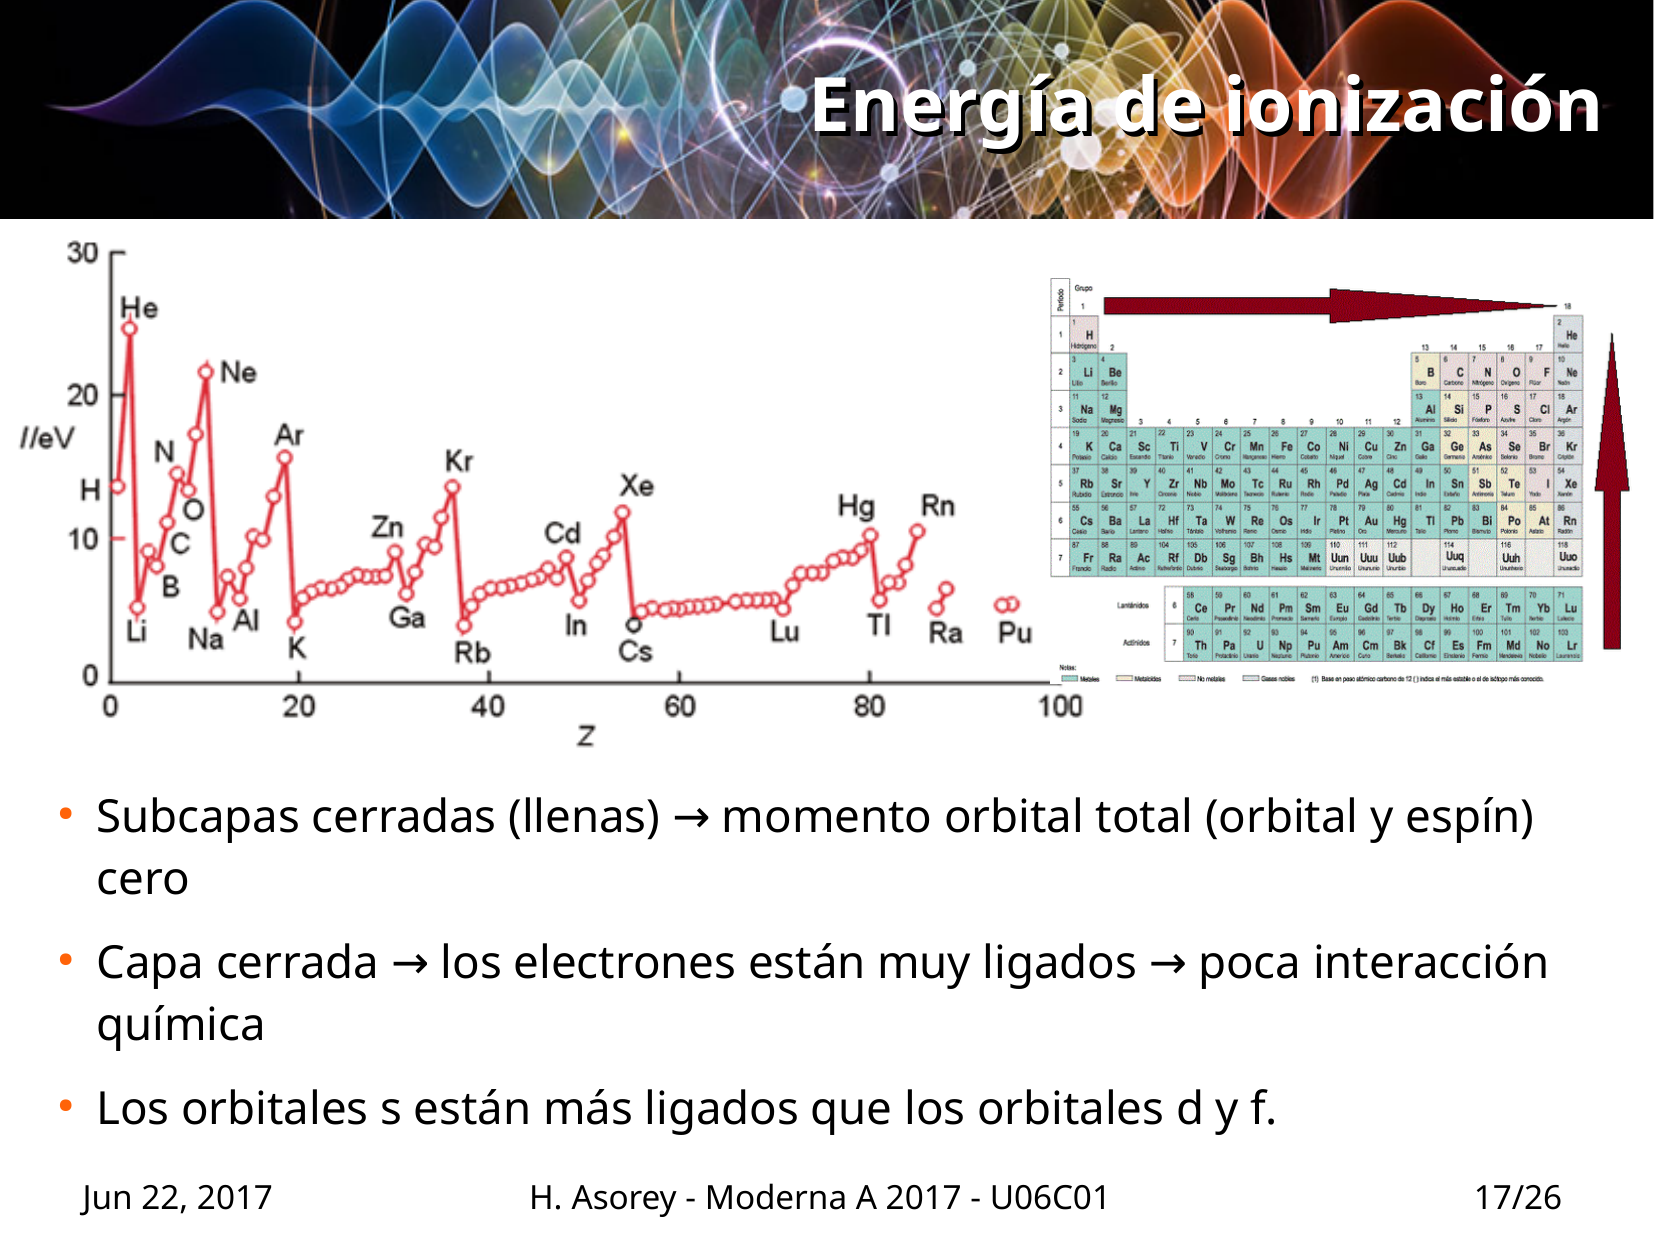

# Energía de ionización
Subcapas cerradas (llenas) → momento orbital total (orbital y espín) cero
Capa cerrada → los electrones están muy ligados → poca interacción química
Los orbitales s están más ligados que los orbitales d y f.
Jun 22, 2017
H. Asorey - Moderna A 2017 - U06C01
17